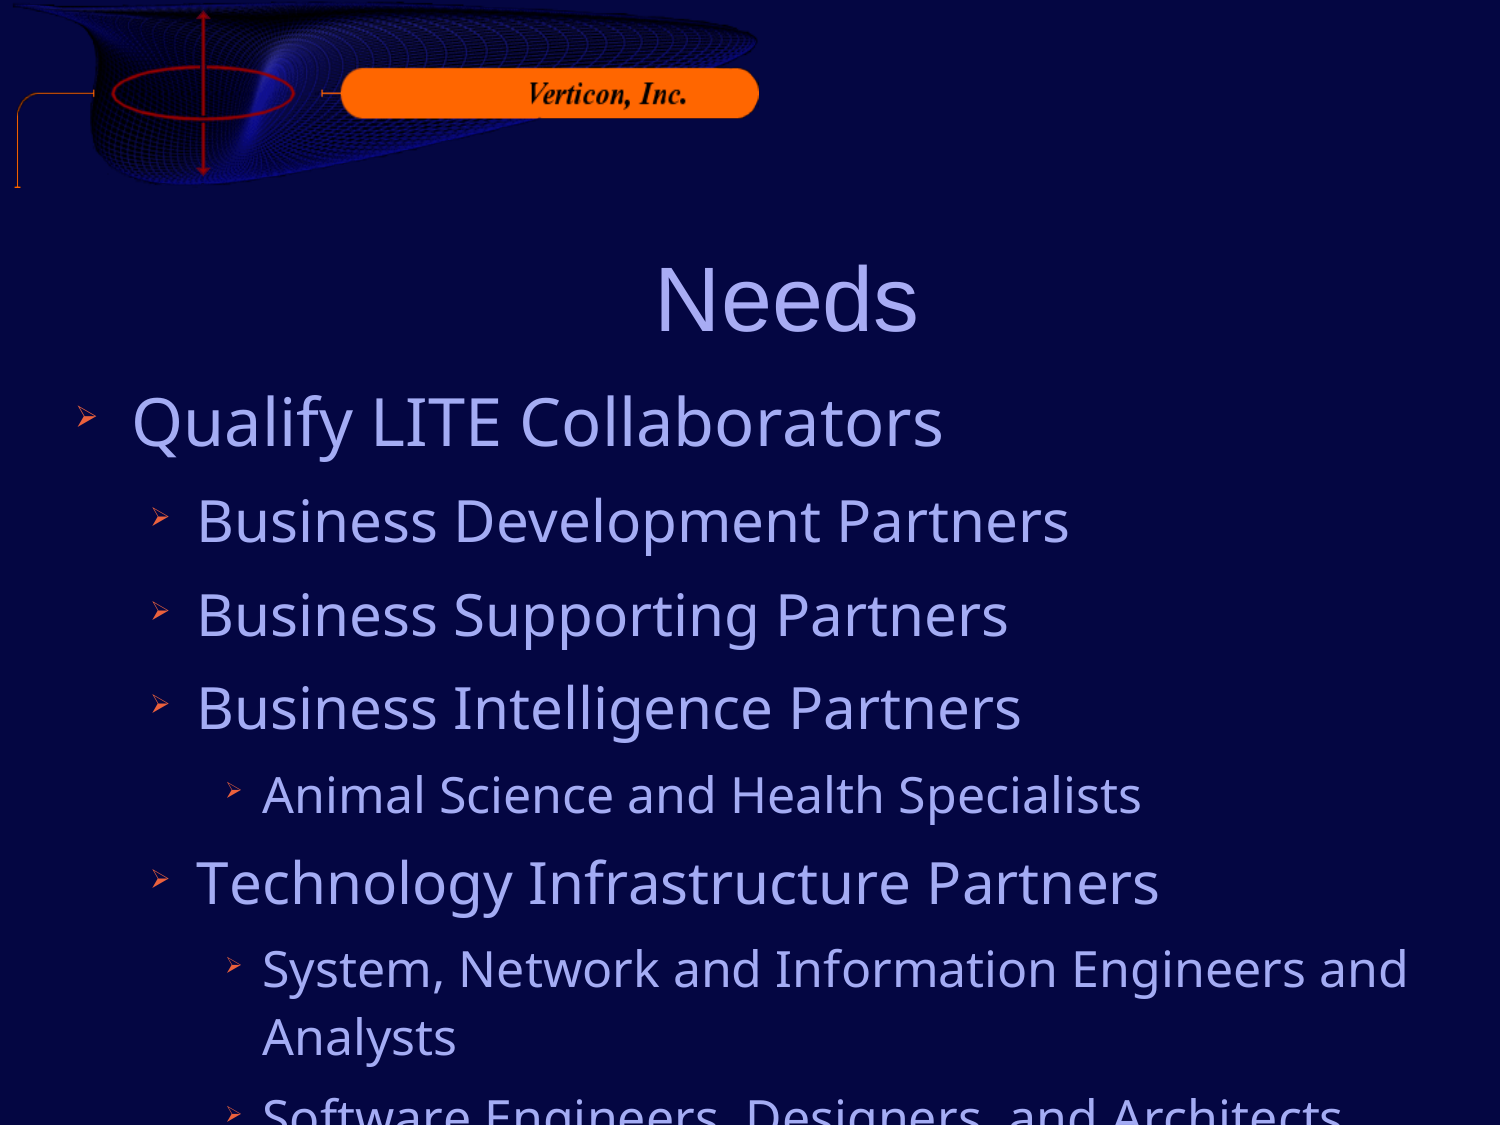

# Needs
Qualify LITE Collaborators
Business Development Partners
Business Supporting Partners
Business Intelligence Partners
Animal Science and Health Specialists
Technology Infrastructure Partners
System, Network and Information Engineers and Analysts
Software Engineers, Designers, and Architects